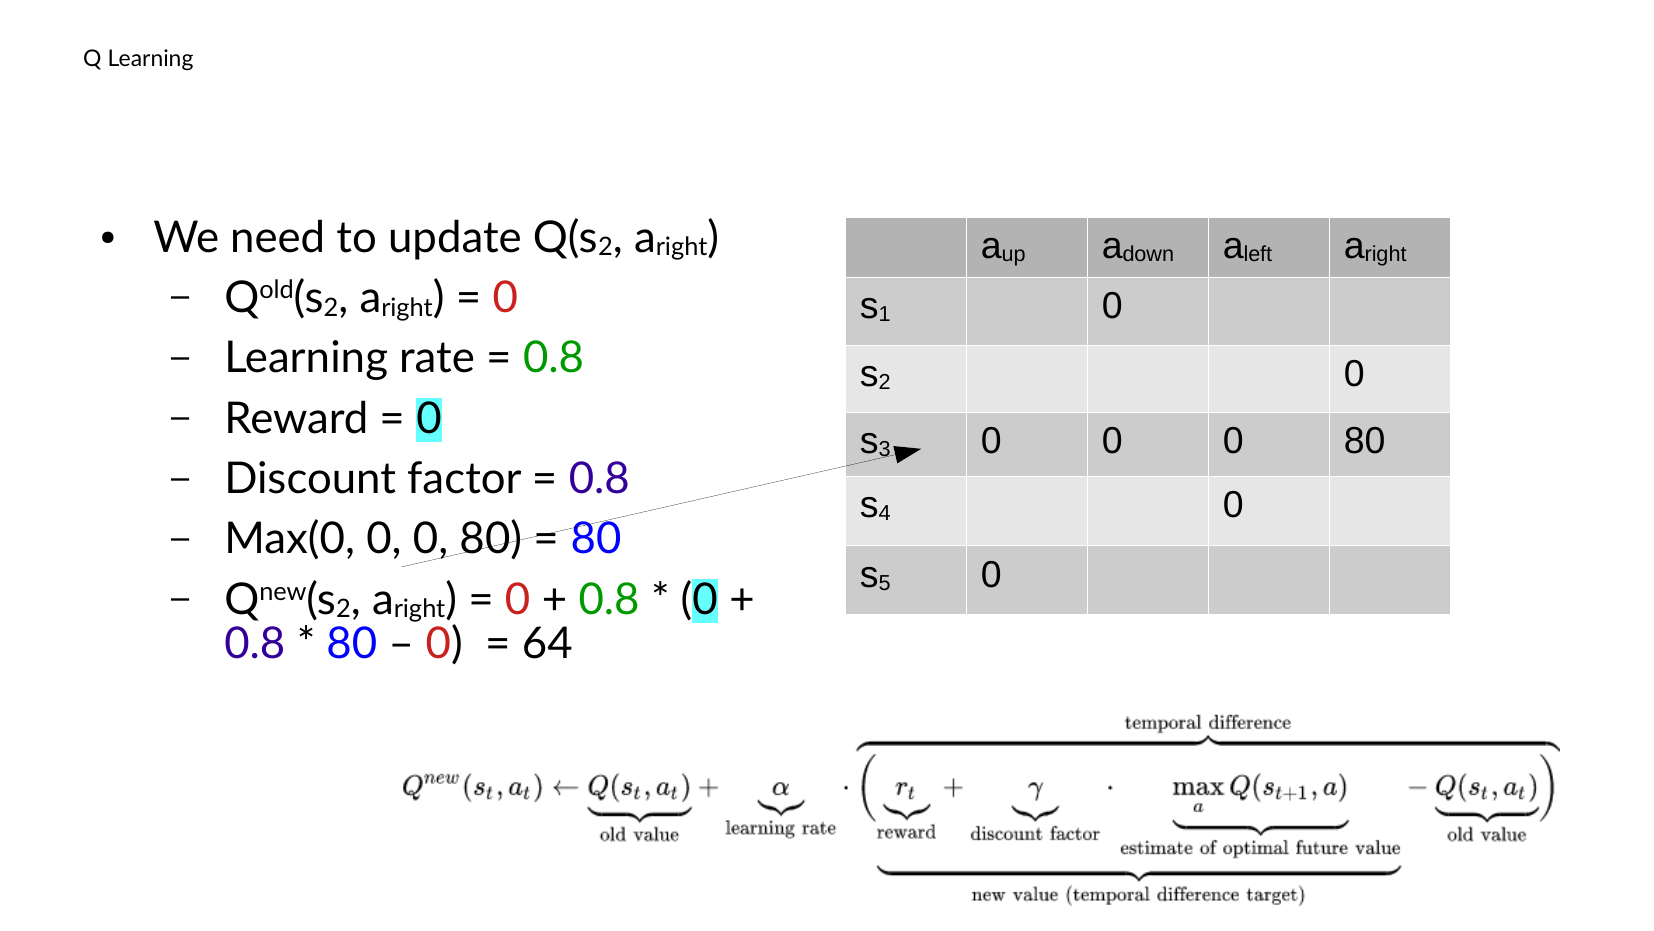

# Q Learning
We need to update Q(s2, aright)
Qold(s2, aright) = 0
Learning rate = 0.8
Reward = 0
Discount factor = 0.8
Max(0, 0, 0, 80) = 80
Qnew(s2, aright) = 0 + 0.8 * (0 + 0.8 * 80 – 0) = 64
| | aup | adown | aleft | aright |
| --- | --- | --- | --- | --- |
| s1 | | 0 | | |
| s2 | | | | 0 |
| s3 | 0 | 0 | 0 | 80 |
| s4 | | | 0 | |
| s5 | 0 | | | |